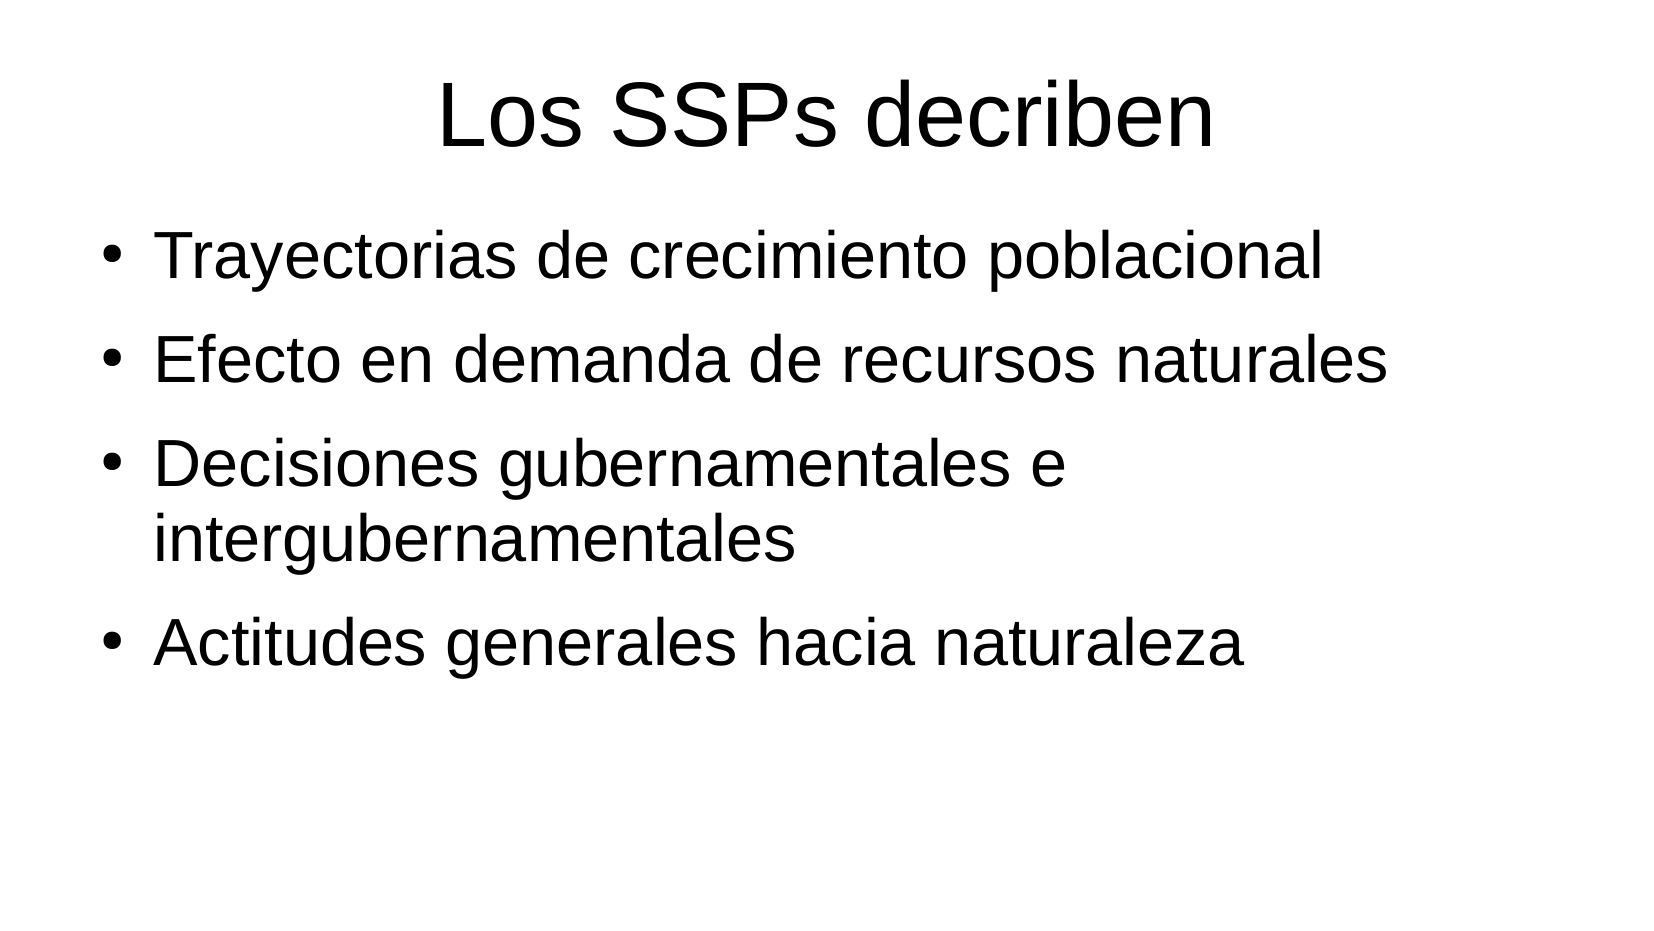

# Los SSPs decriben
Trayectorias de crecimiento poblacional
Efecto en demanda de recursos naturales
Decisiones gubernamentales e intergubernamentales
Actitudes generales hacia naturaleza